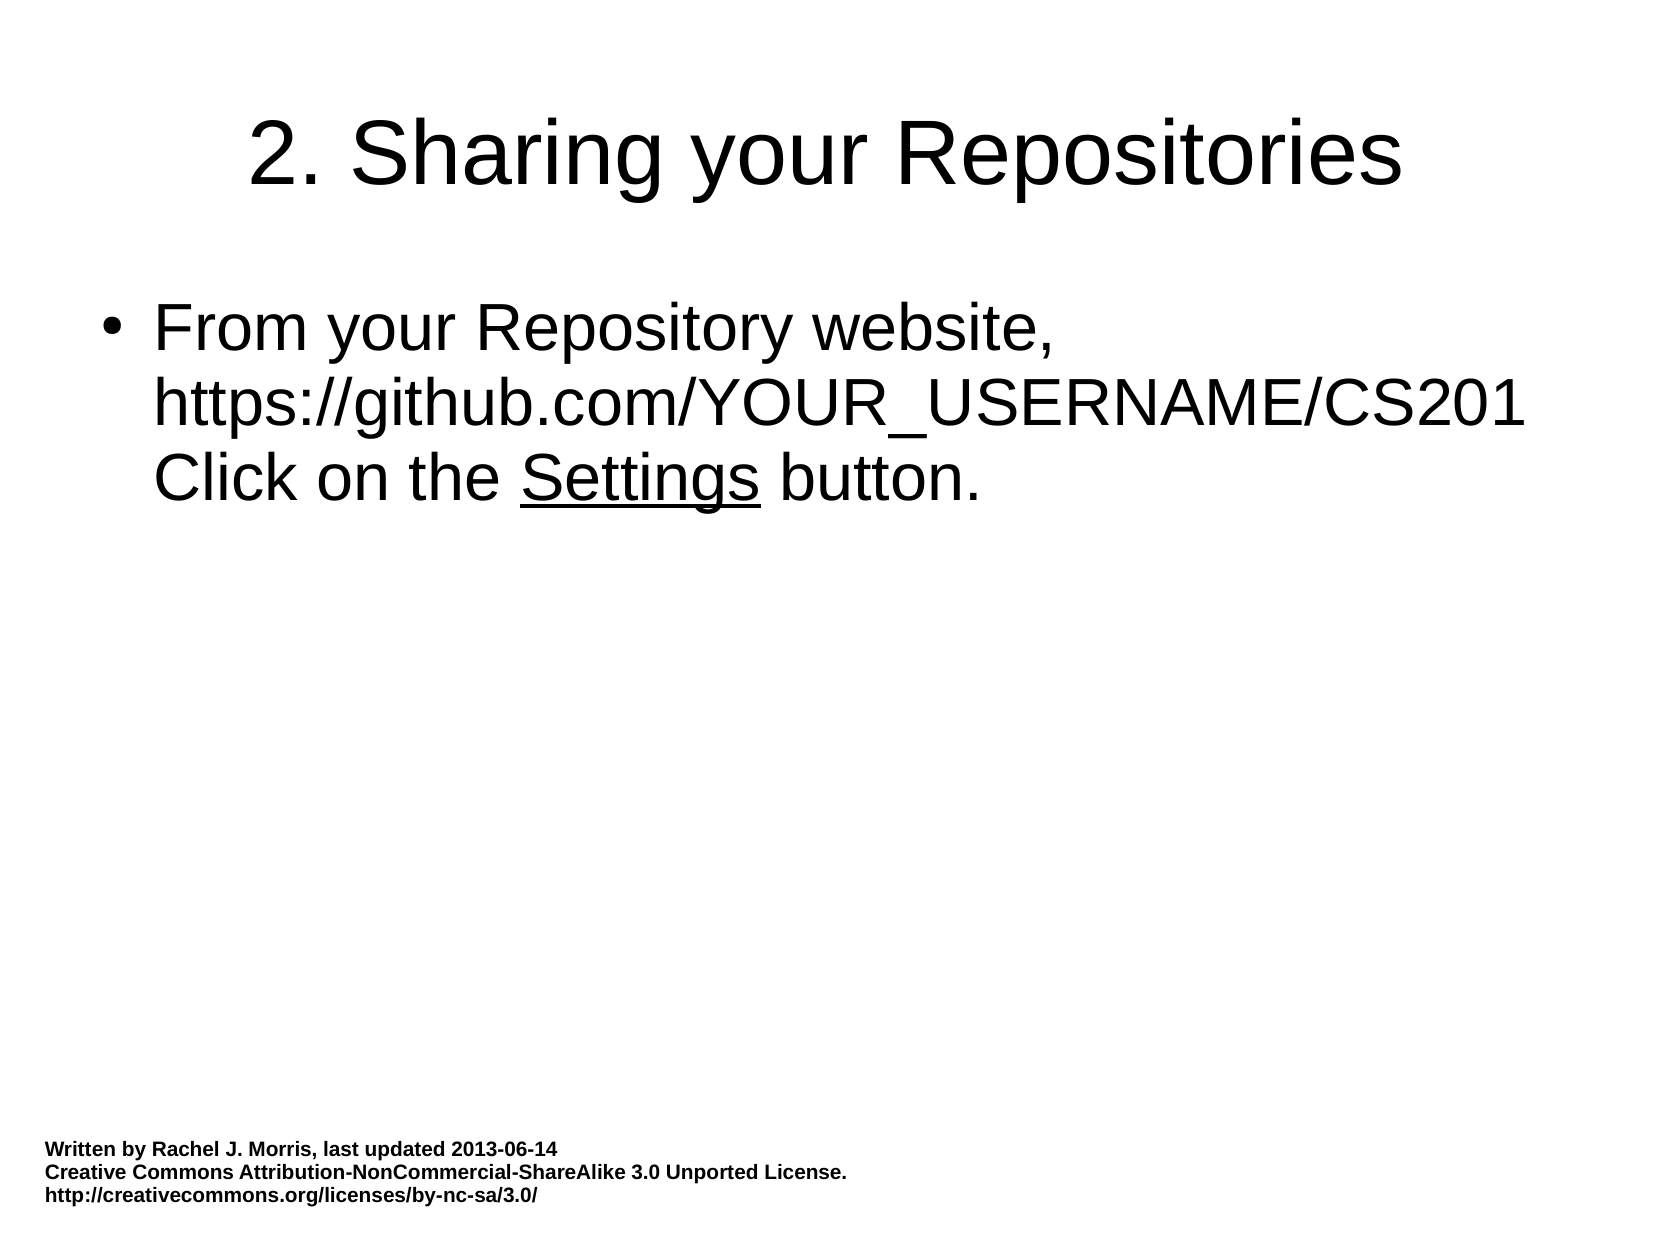

# 2. Sharing your Repositories
From your Repository website,
https://github.com/YOUR_USERNAME/CS201
Click on the Settings button.